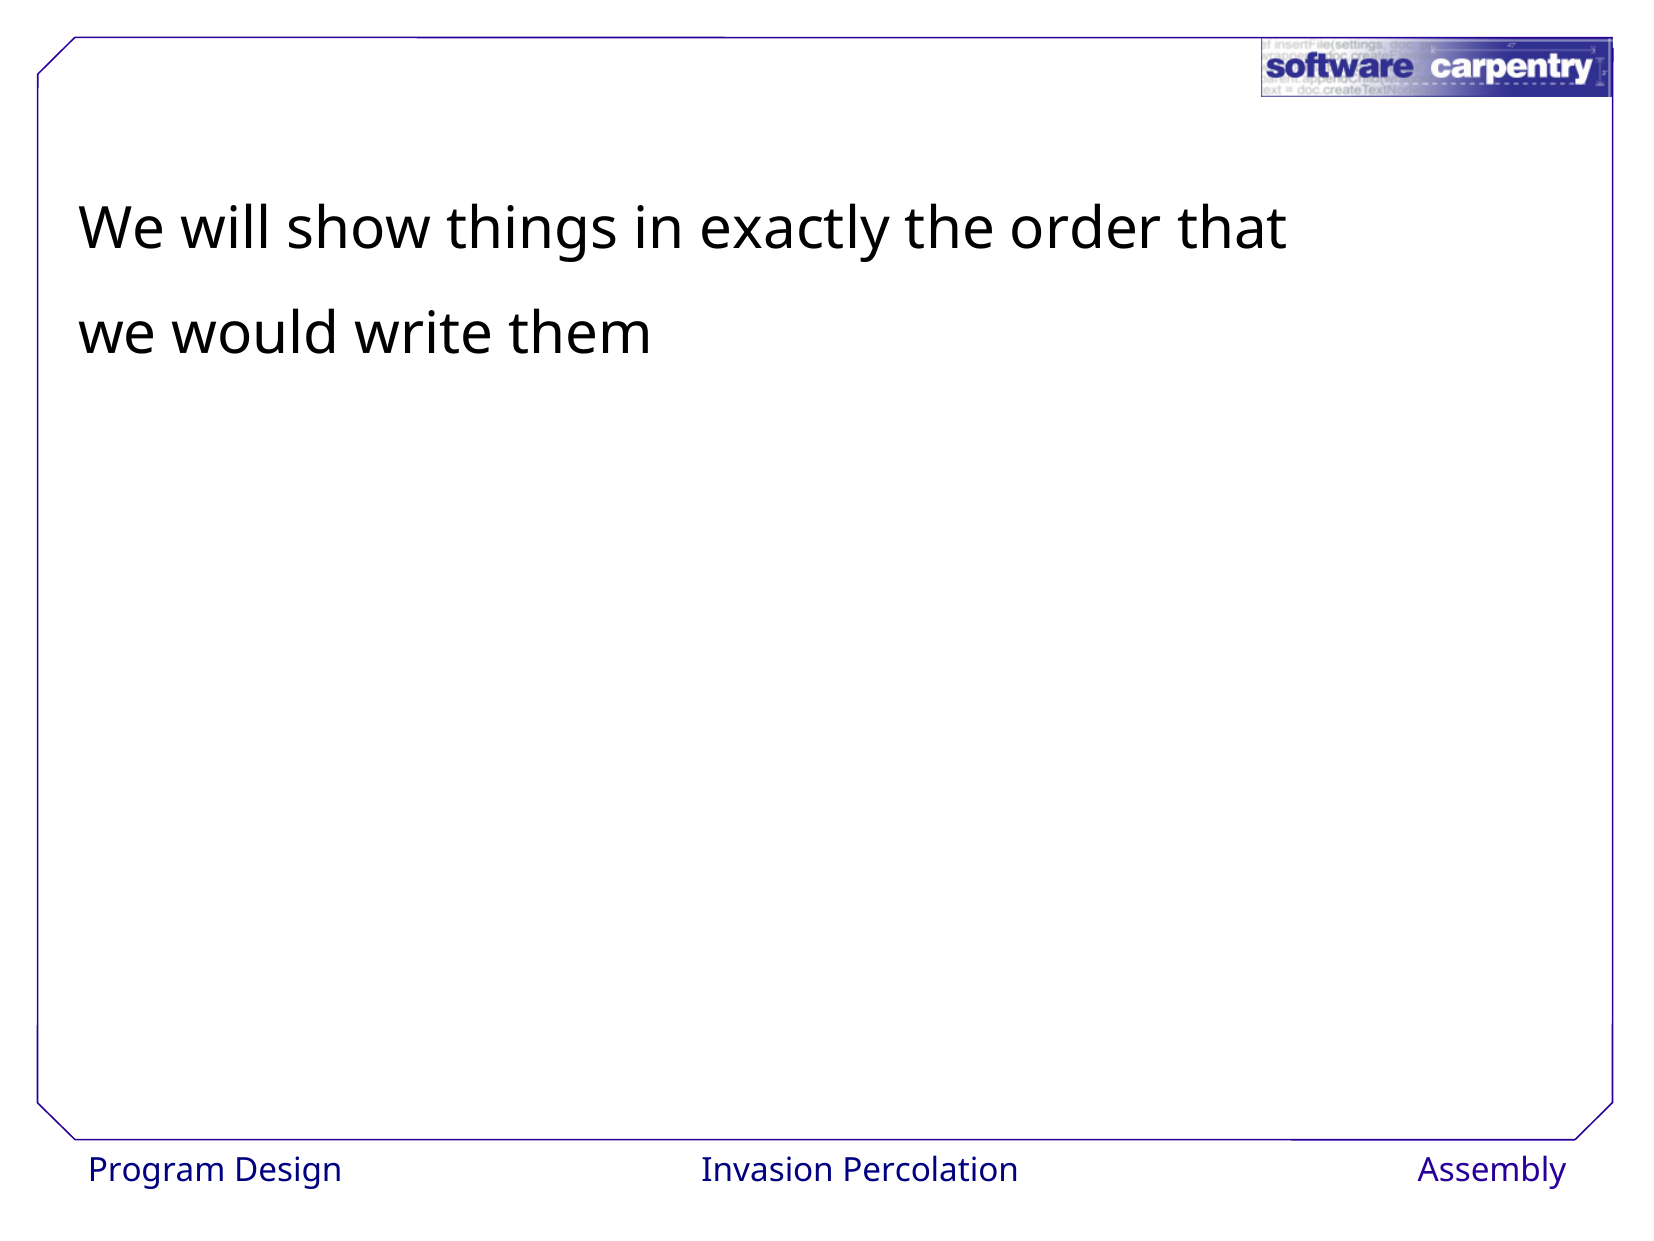

We will show things in exactly the order that
we would write them